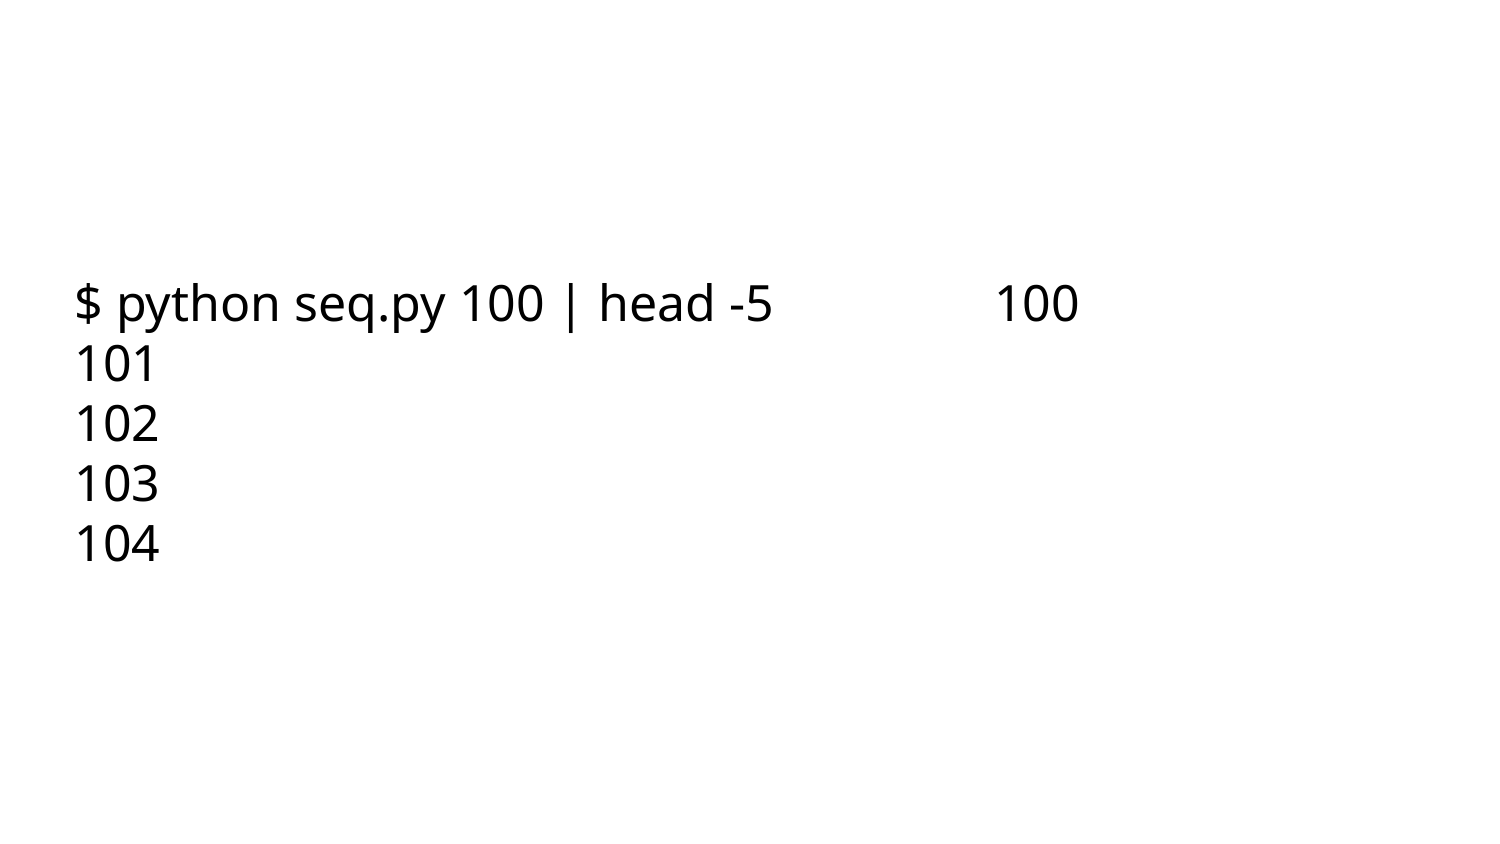

# $ python seq.py 100 | head -5 100 101 102 103 104